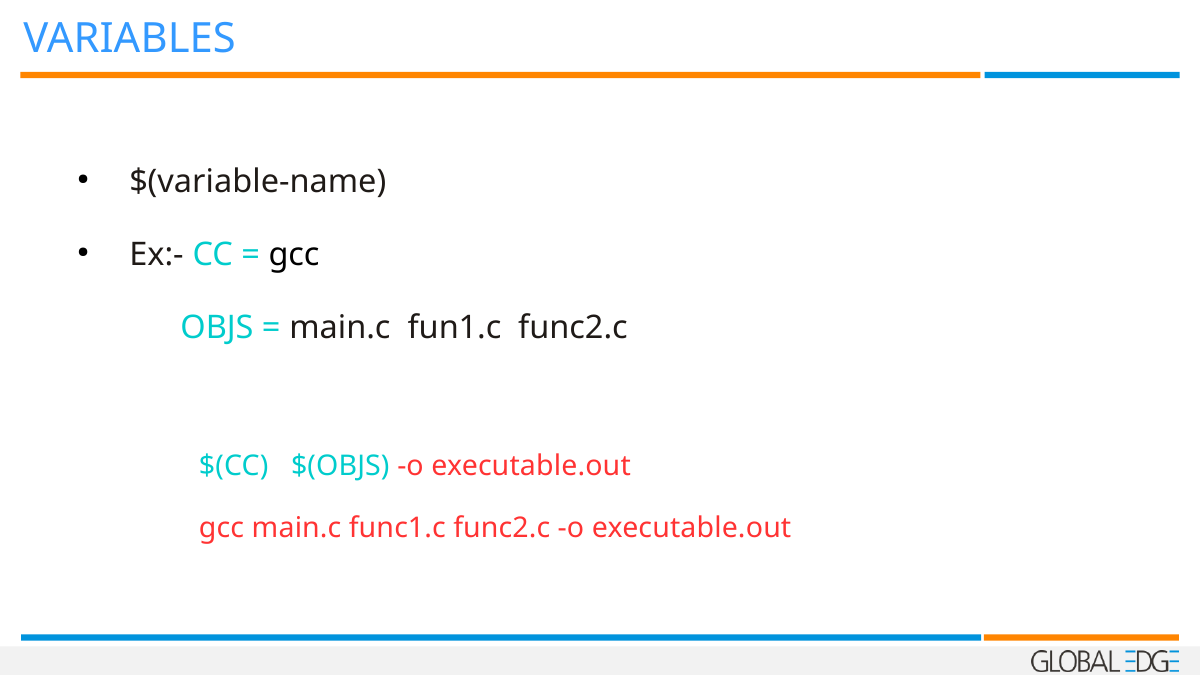

# VARIABLES
$(variable-name)
Ex:- CC = gcc
 OBJS = main.c fun1.c func2.c
$(CC) $(OBJS) -o executable.out
gcc main.c func1.c func2.c -o executable.out